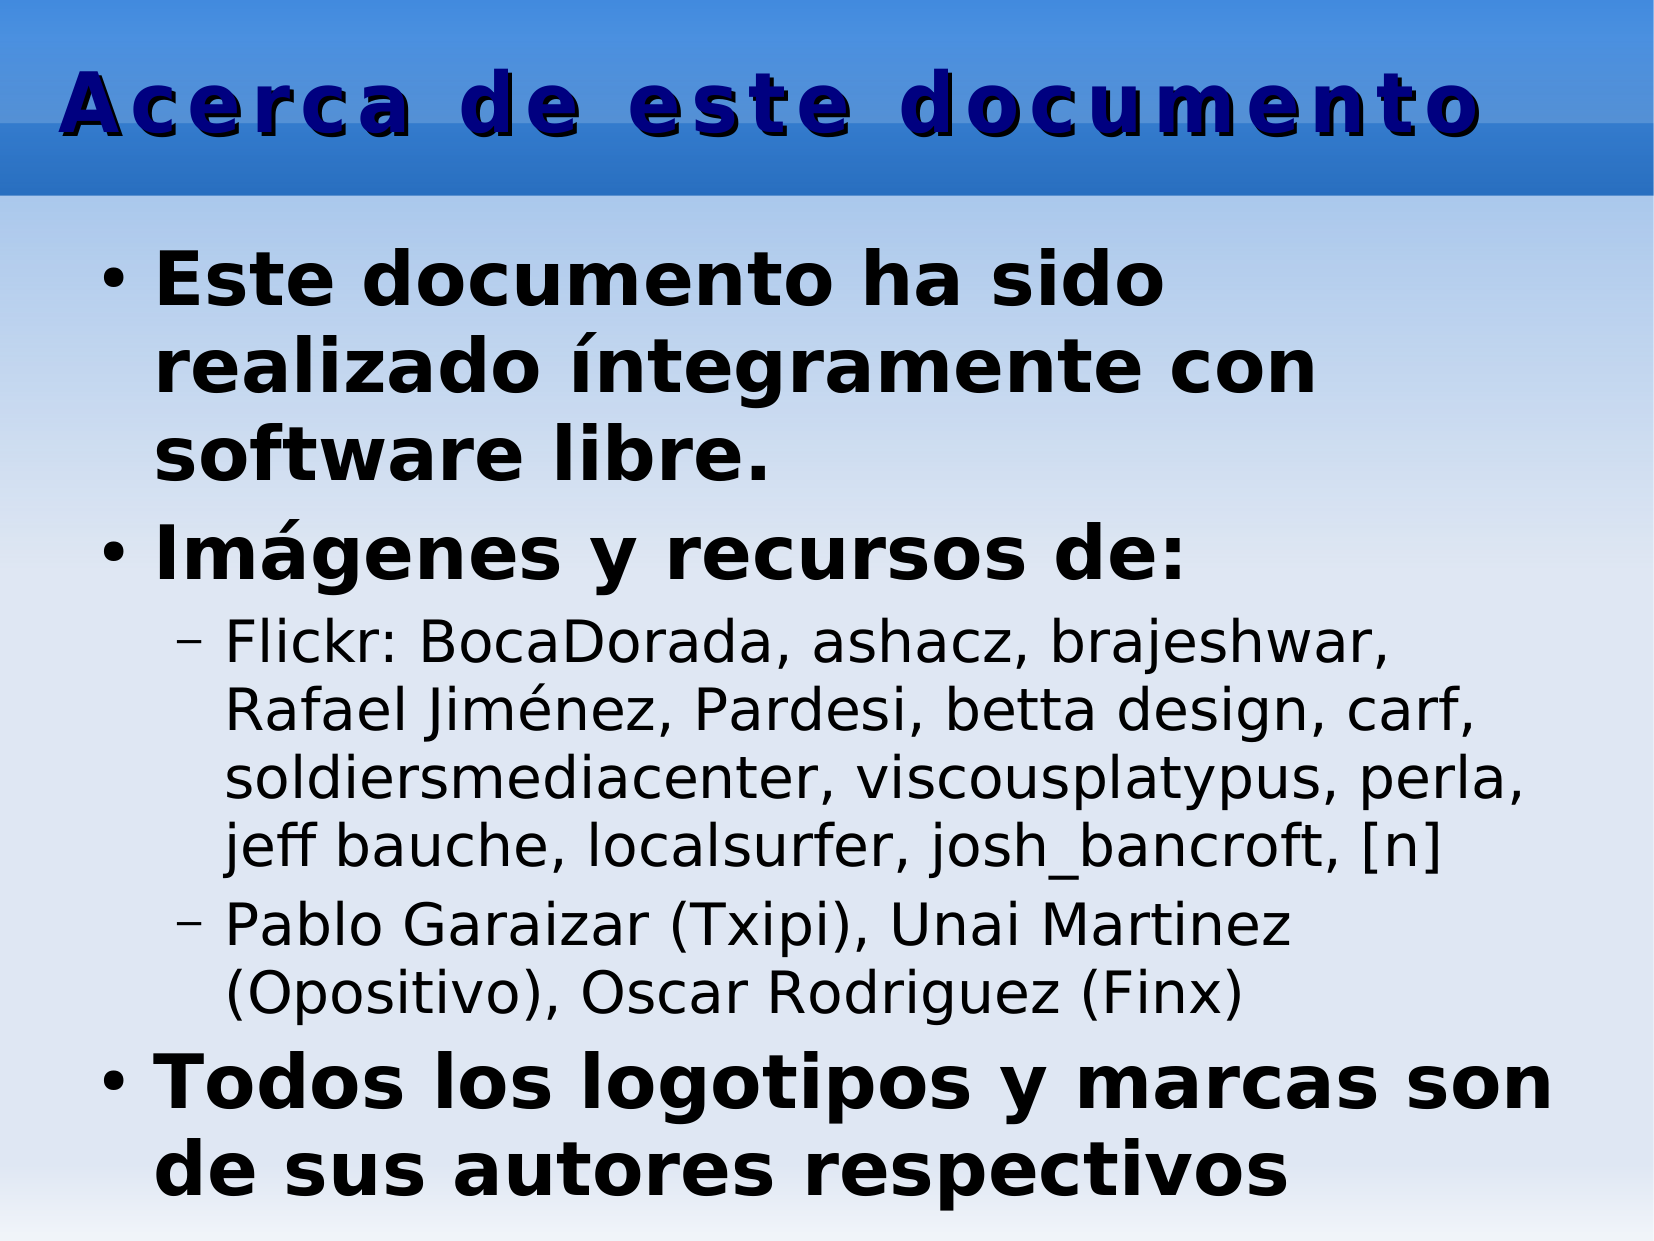

# Acerca de este documento
Este documento ha sido realizado íntegramente con software libre.
Imágenes y recursos de:
Flickr: BocaDorada, ashacz, brajeshwar, Rafael Jiménez, Pardesi, betta design, carf, soldiersmediacenter, viscousplatypus, perla, jeff bauche, localsurfer, josh_bancroft, [n]
Pablo Garaizar (Txipi), Unai Martinez (Opositivo), Oscar Rodriguez (Finx)
Todos los logotipos y marcas son de sus autores respectivos